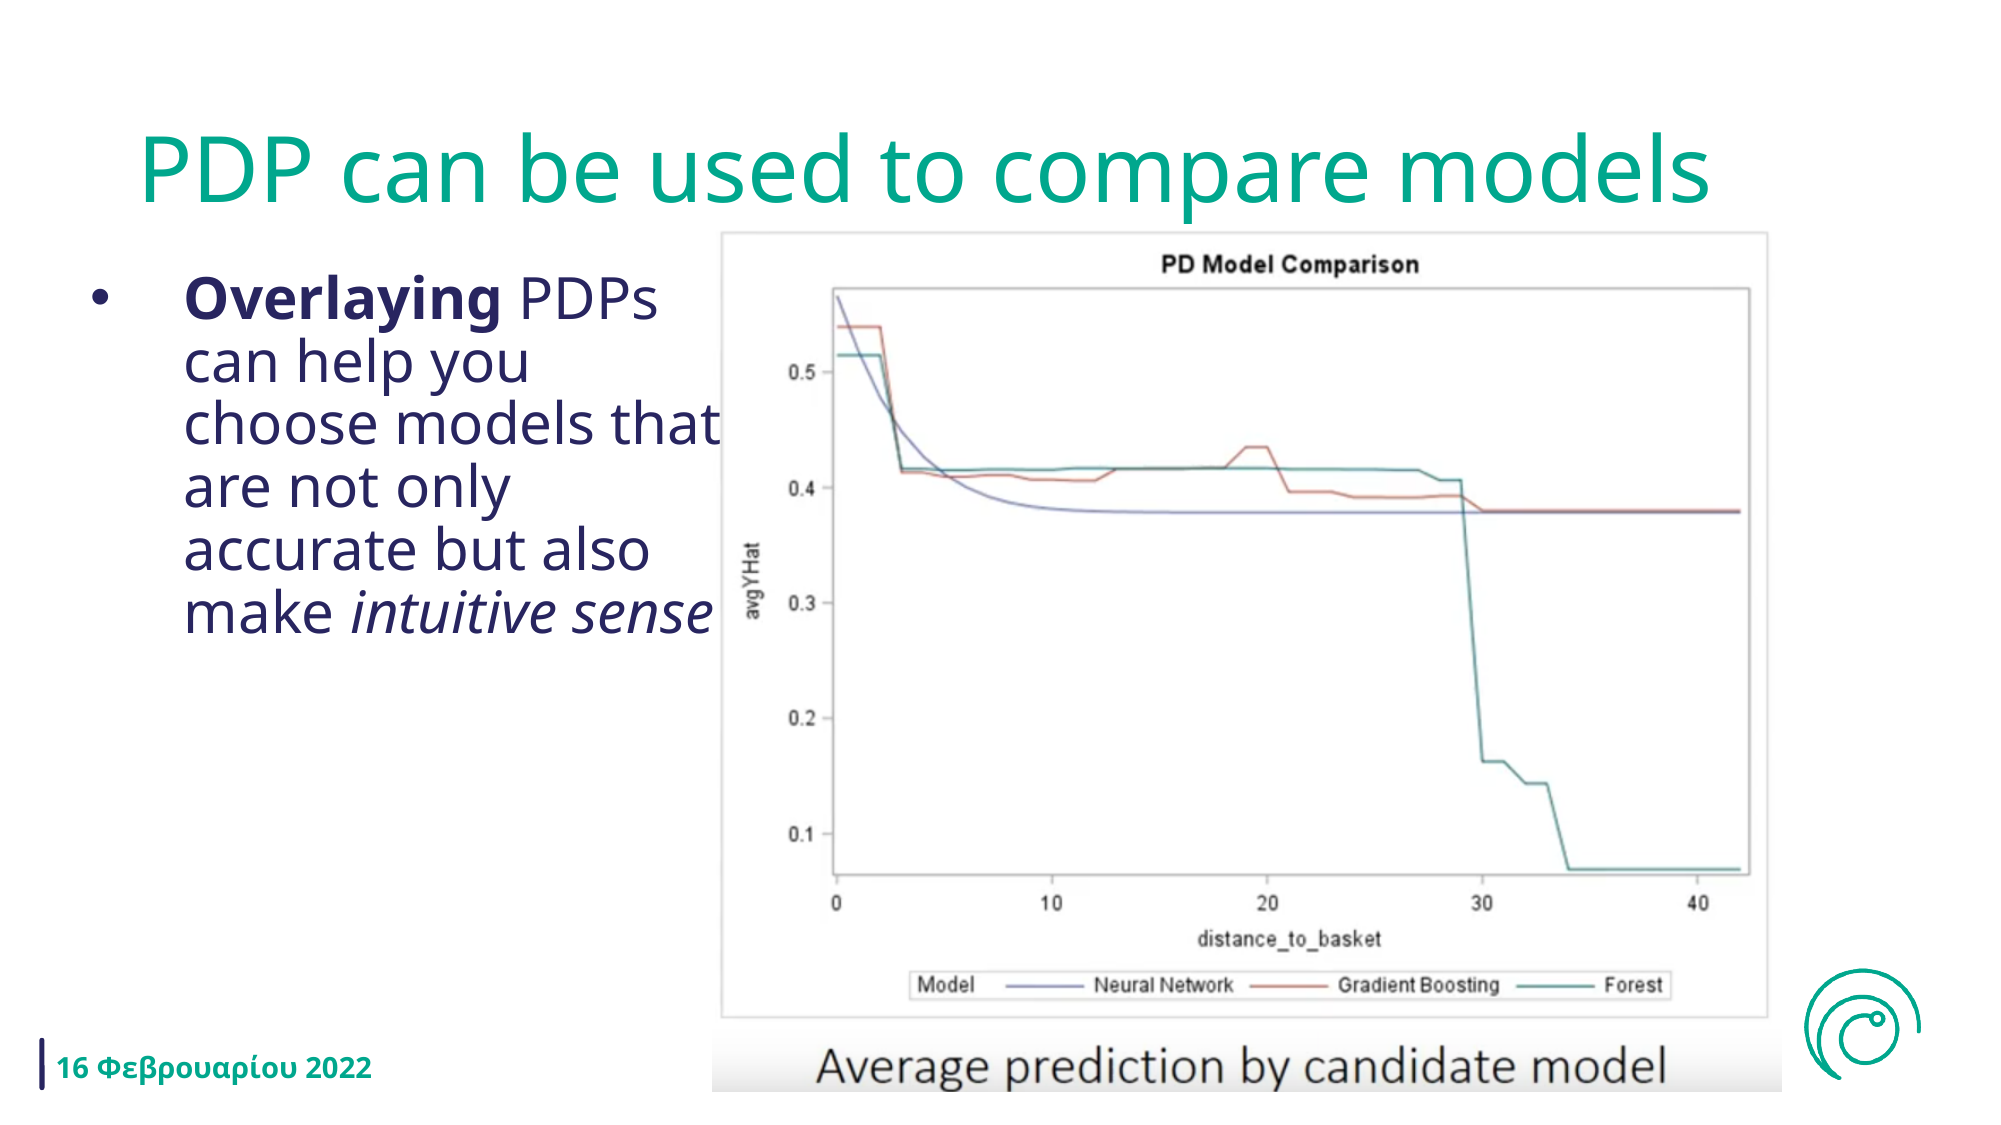

# PDP can be used to compare models
Overlaying PDPs can help you choose models that are not only accurate but also make intuitive sense